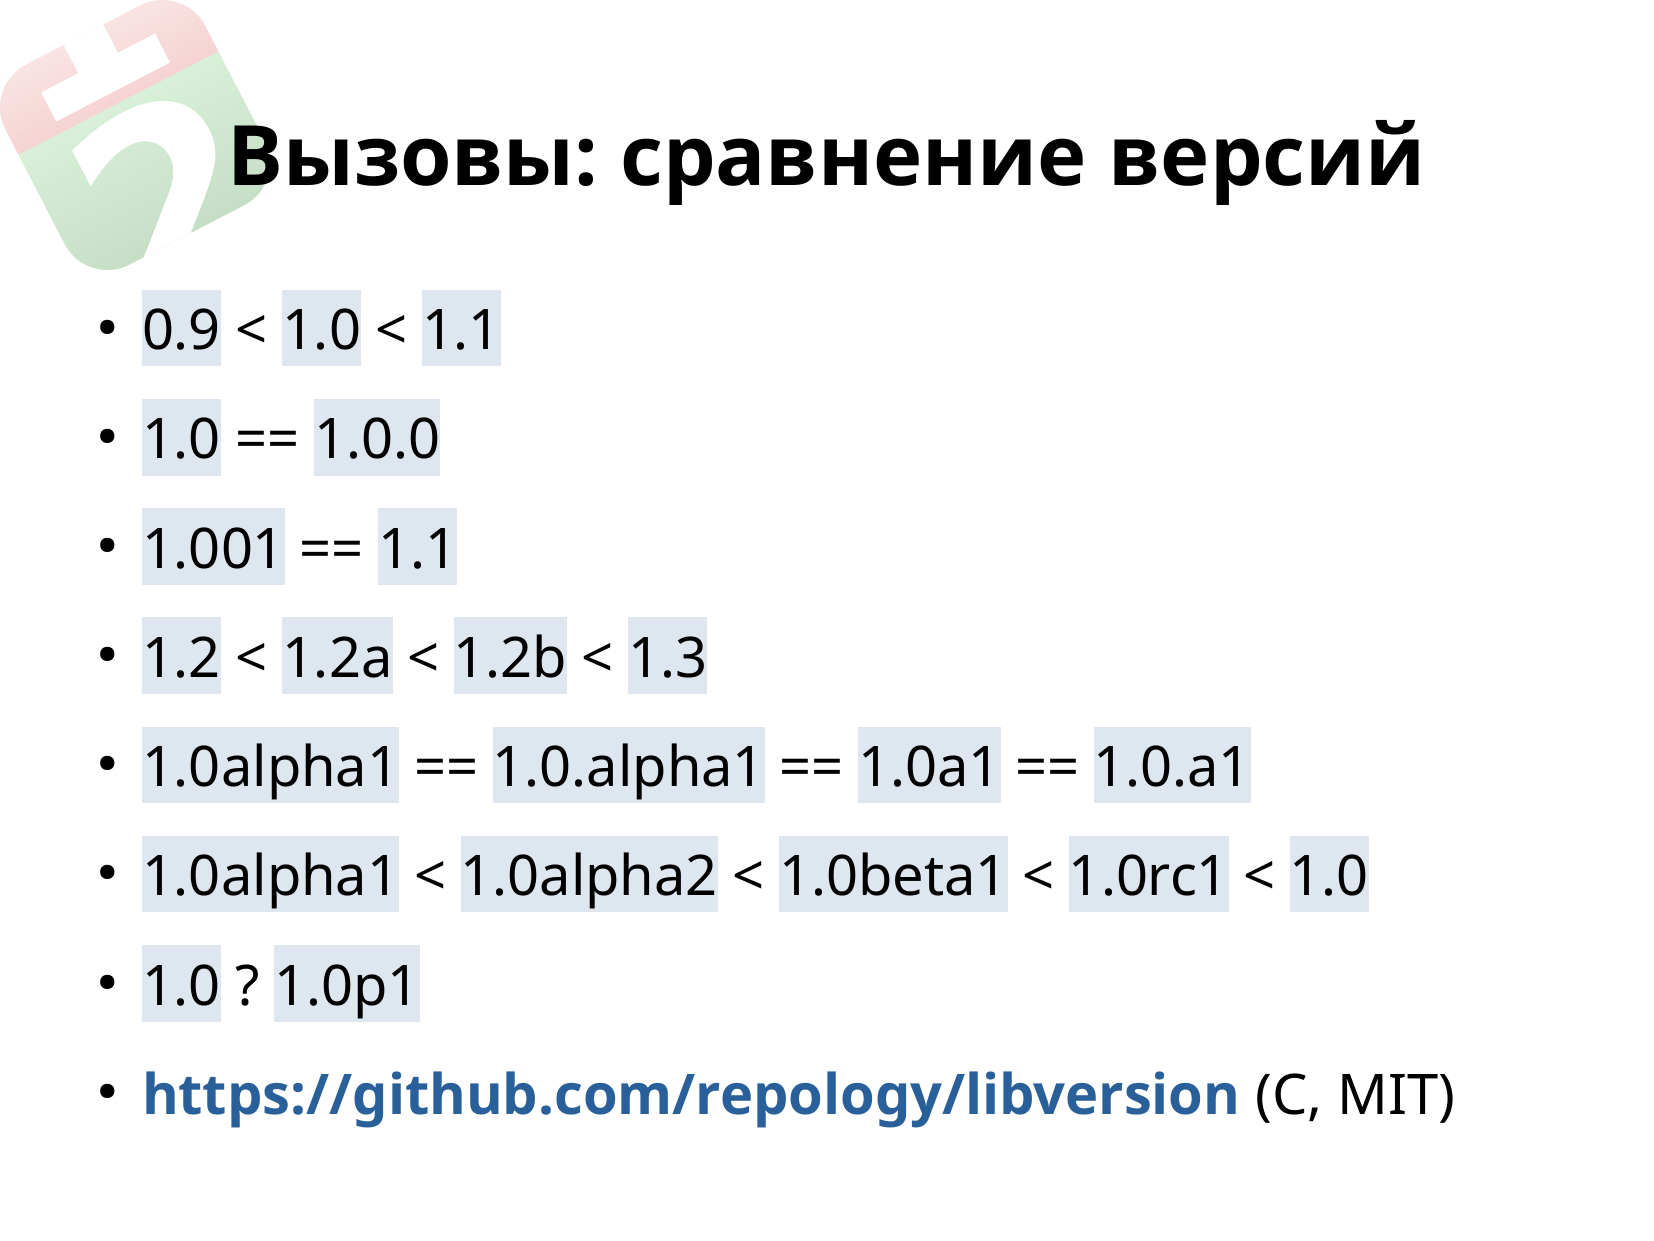

# Вызовы: сравнение версий
0.9 < 1.0 < 1.1
1.0 == 1.0.0
1.001 == 1.1
1.2 < 1.2a < 1.2b < 1.3
1.0alpha1 == 1.0.alpha1 == 1.0a1 == 1.0.a1
1.0alpha1 < 1.0alpha2 < 1.0beta1 < 1.0rc1 < 1.0
1.0 ? 1.0p1
https://github.com/repology/libversion (C, MIT)